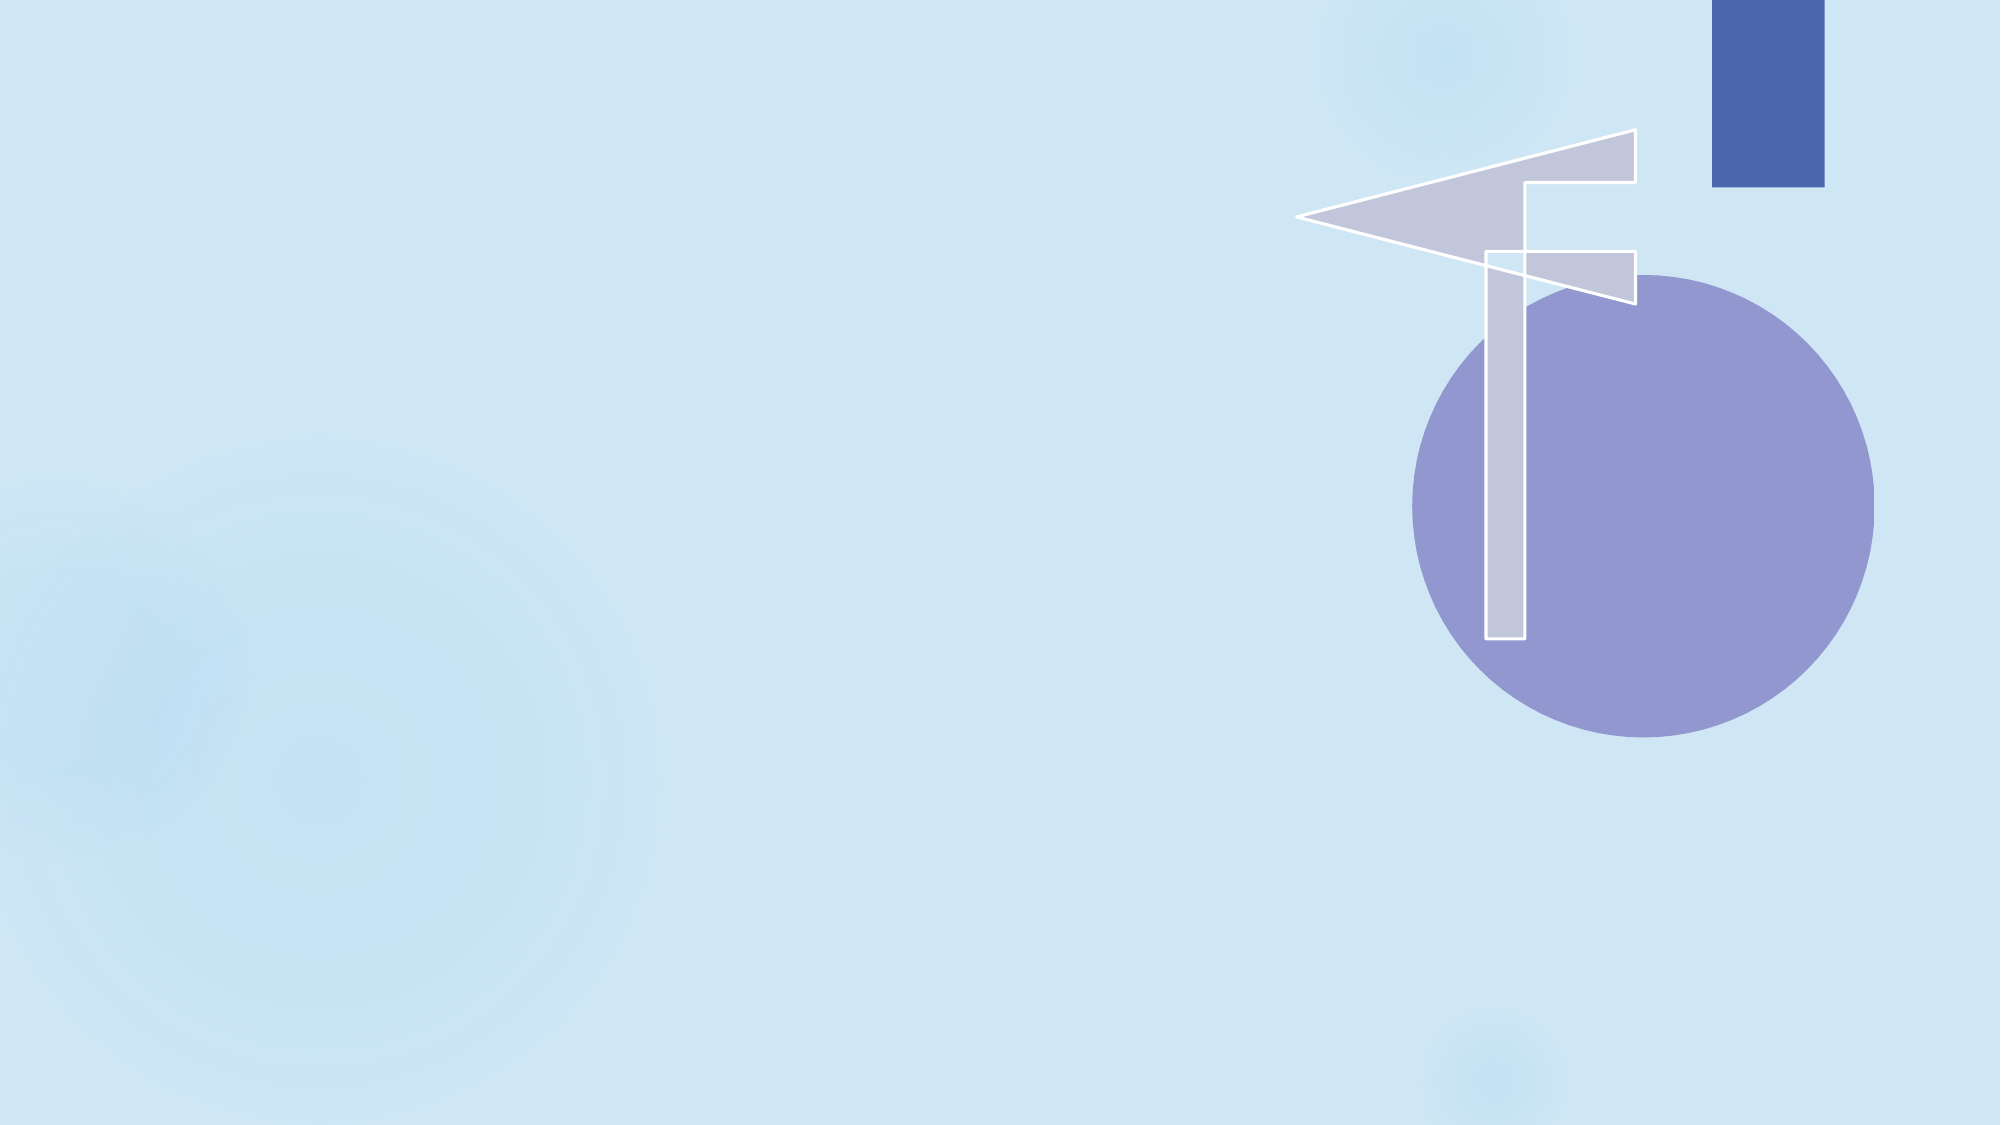

#
L’empereur est le père de la nation
(ses enfants sont au front)
Le père est le chef de famille
(ses enfants sont au front)